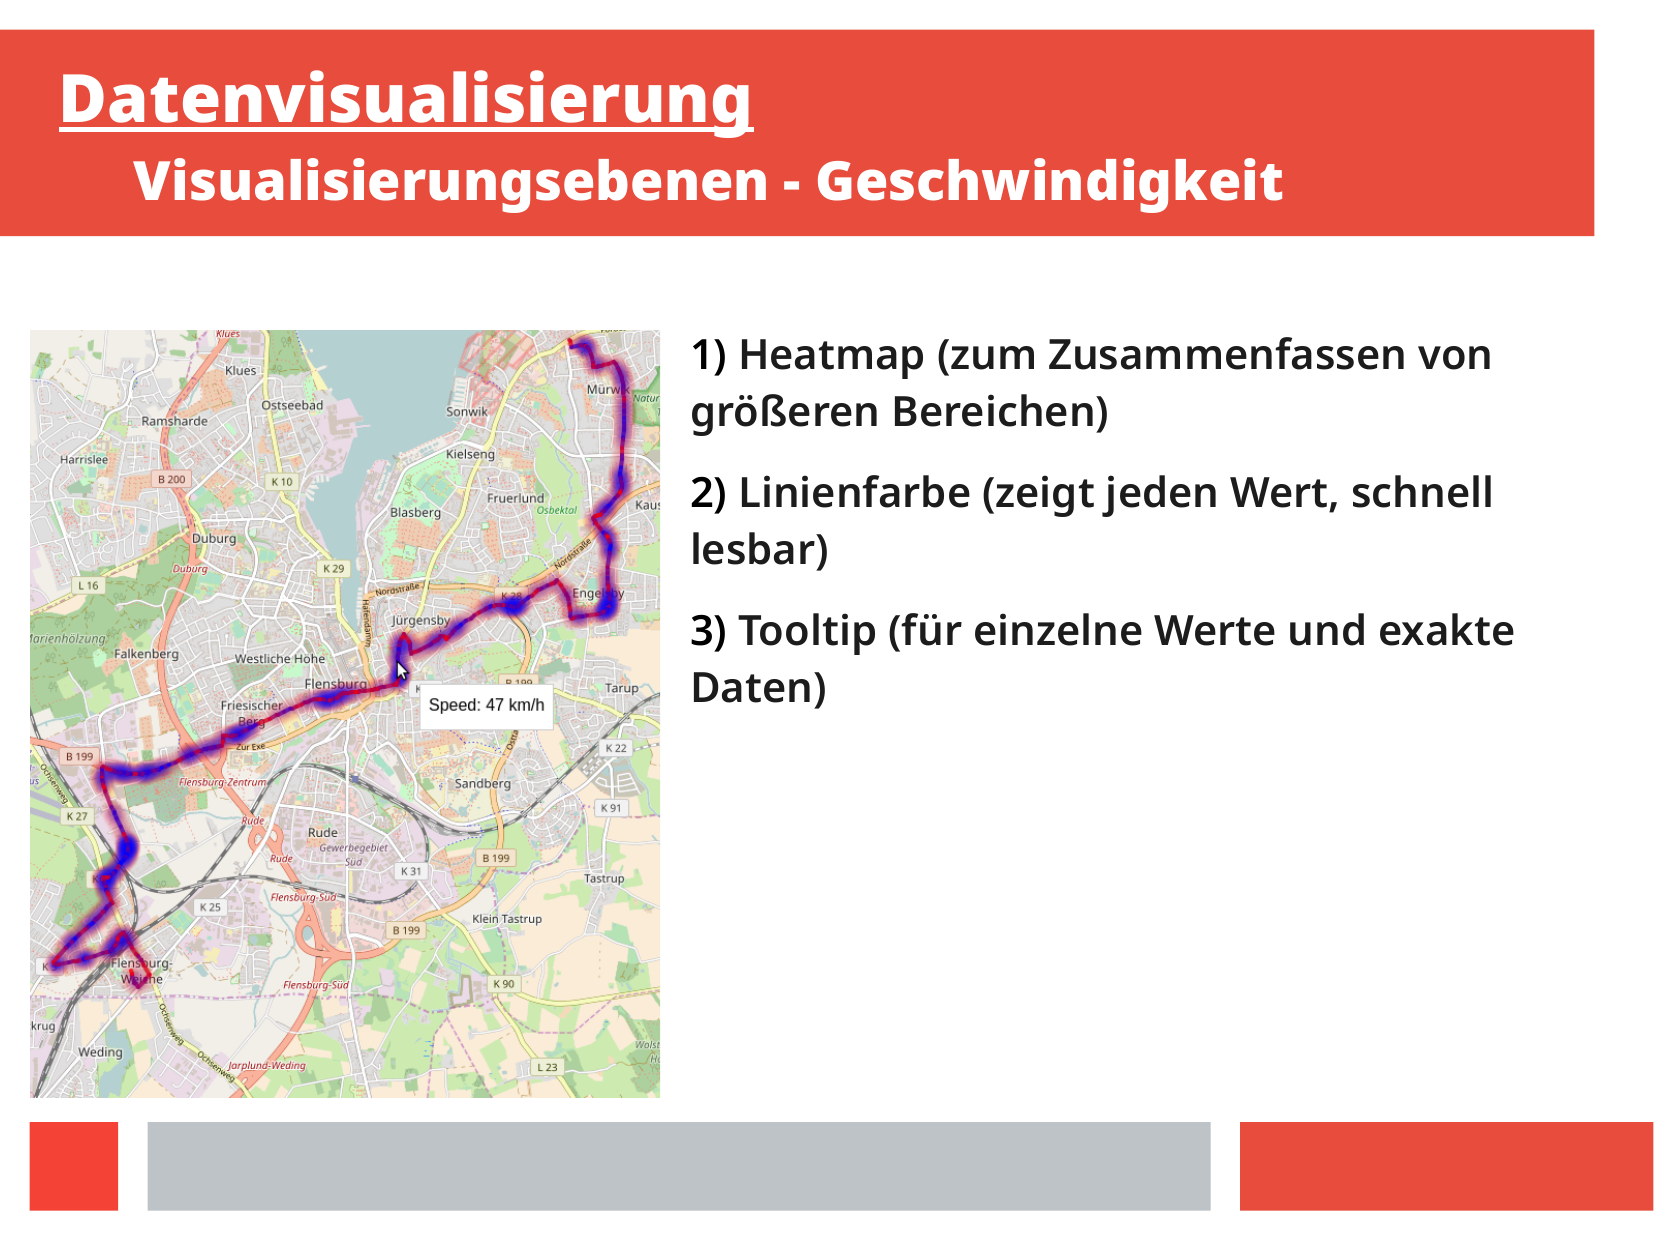

# Datenvisualisierung Visualisierungsebenen - Geschwindigkeit
 Heatmap (zum Zusammenfassen von größeren Bereichen)
 Linienfarbe (zeigt jeden Wert, schnell lesbar)
 Tooltip (für einzelne Werte und exakte Daten)